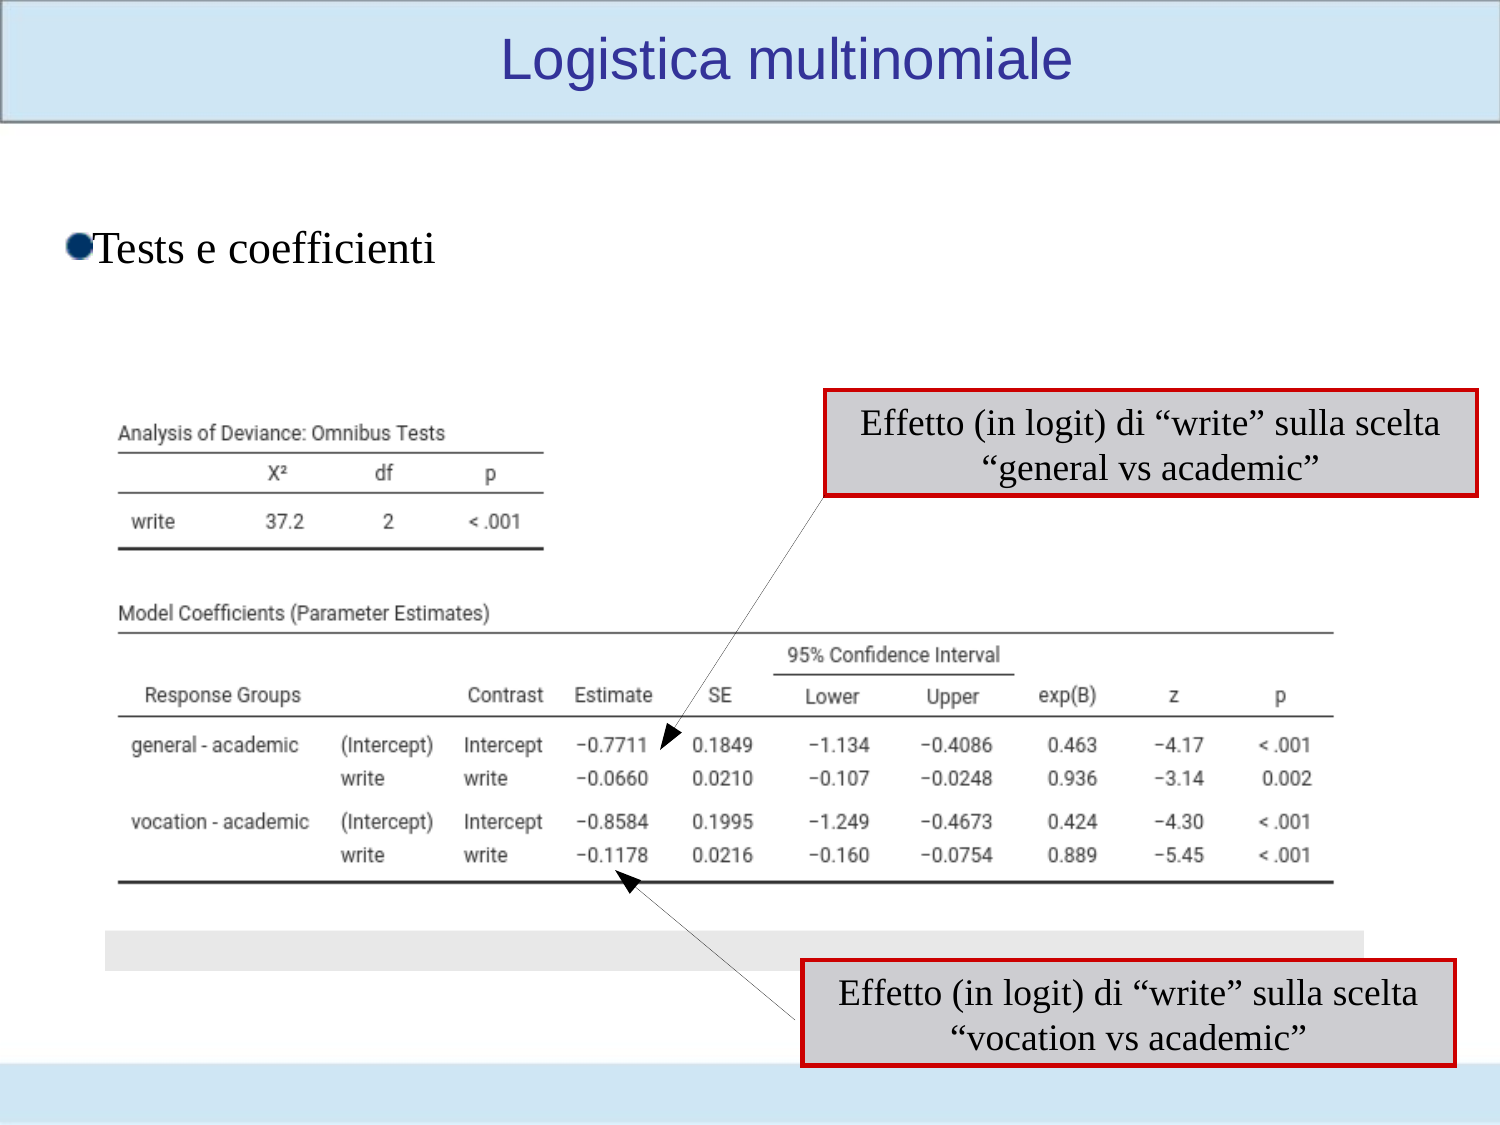

# Logistica multinomiale
Tests e coefficienti
Effetto (in logit) di “write” sulla scelta “general vs academic”
Effetto (in logit) di “write” sulla scelta “vocation vs academic”